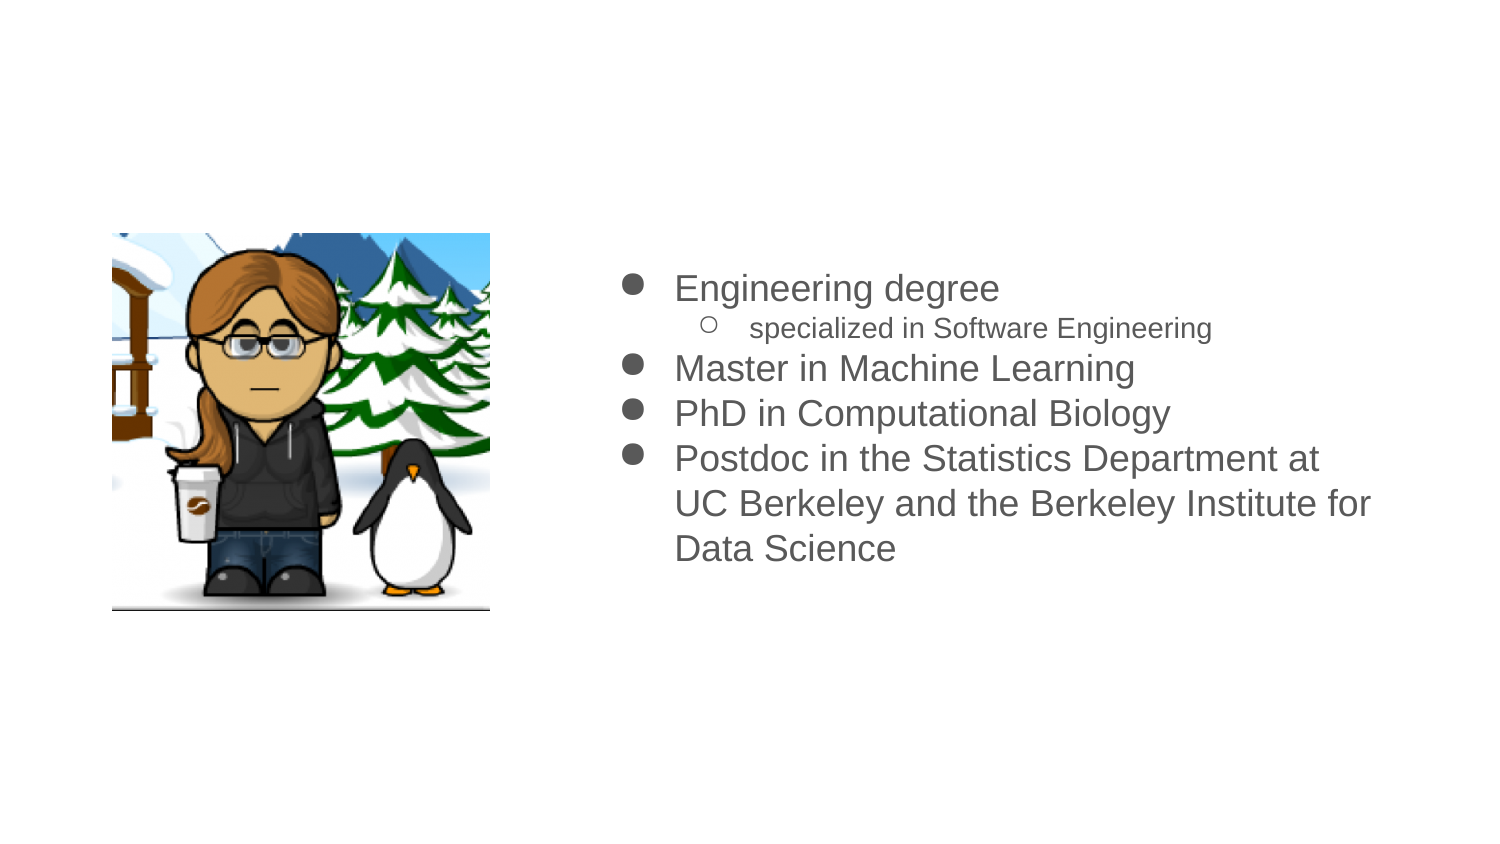

# Engineering degree
specialized in Software Engineering
Master in Machine Learning
PhD in Computational Biology
Postdoc in the Statistics Department at UC Berkeley and the Berkeley Institute for Data Science